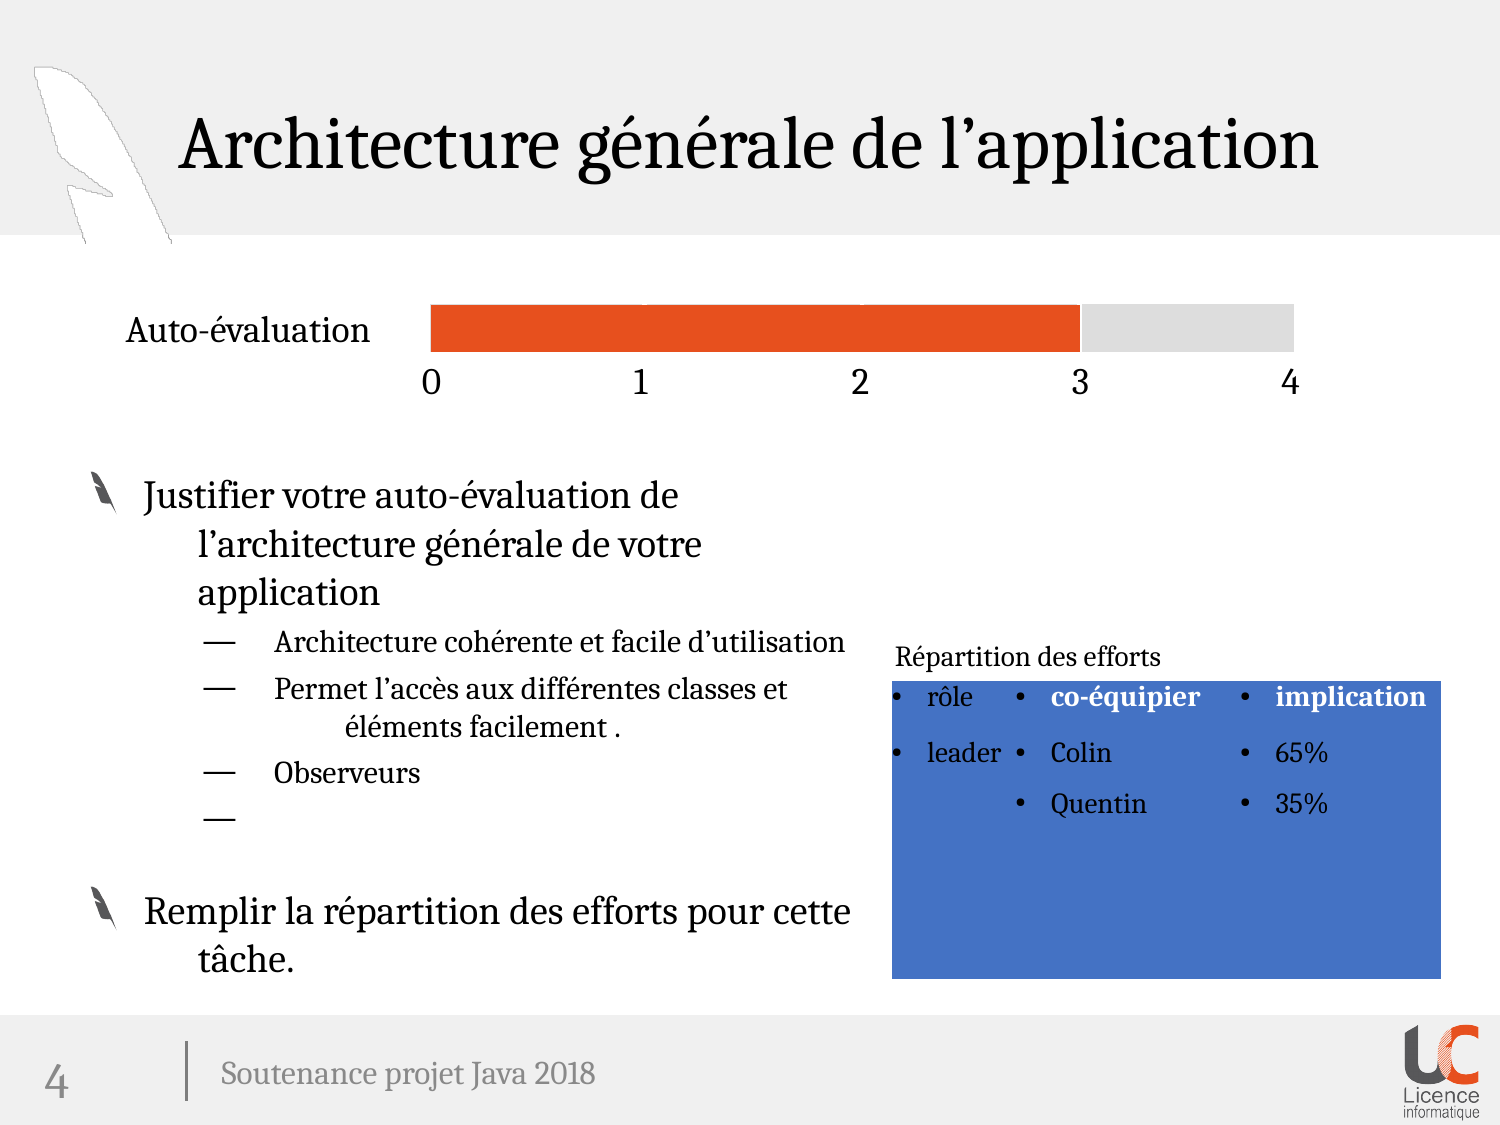

Architecture générale de l’application
# Justifier votre auto-évaluation de l’architecture générale de votre application
Architecture cohérente et facile d’utilisation
Permet l’accès aux différentes classes et éléments facilement .
Observeurs
Remplir la répartition des efforts pour cette tâche.
Répartition des efforts
| rôle | co-équipier | implication |
| --- | --- | --- |
| leader | Colin | 65% |
| | Quentin | 35% |
| | | |
| | | |
Soutenance projet Java 2018